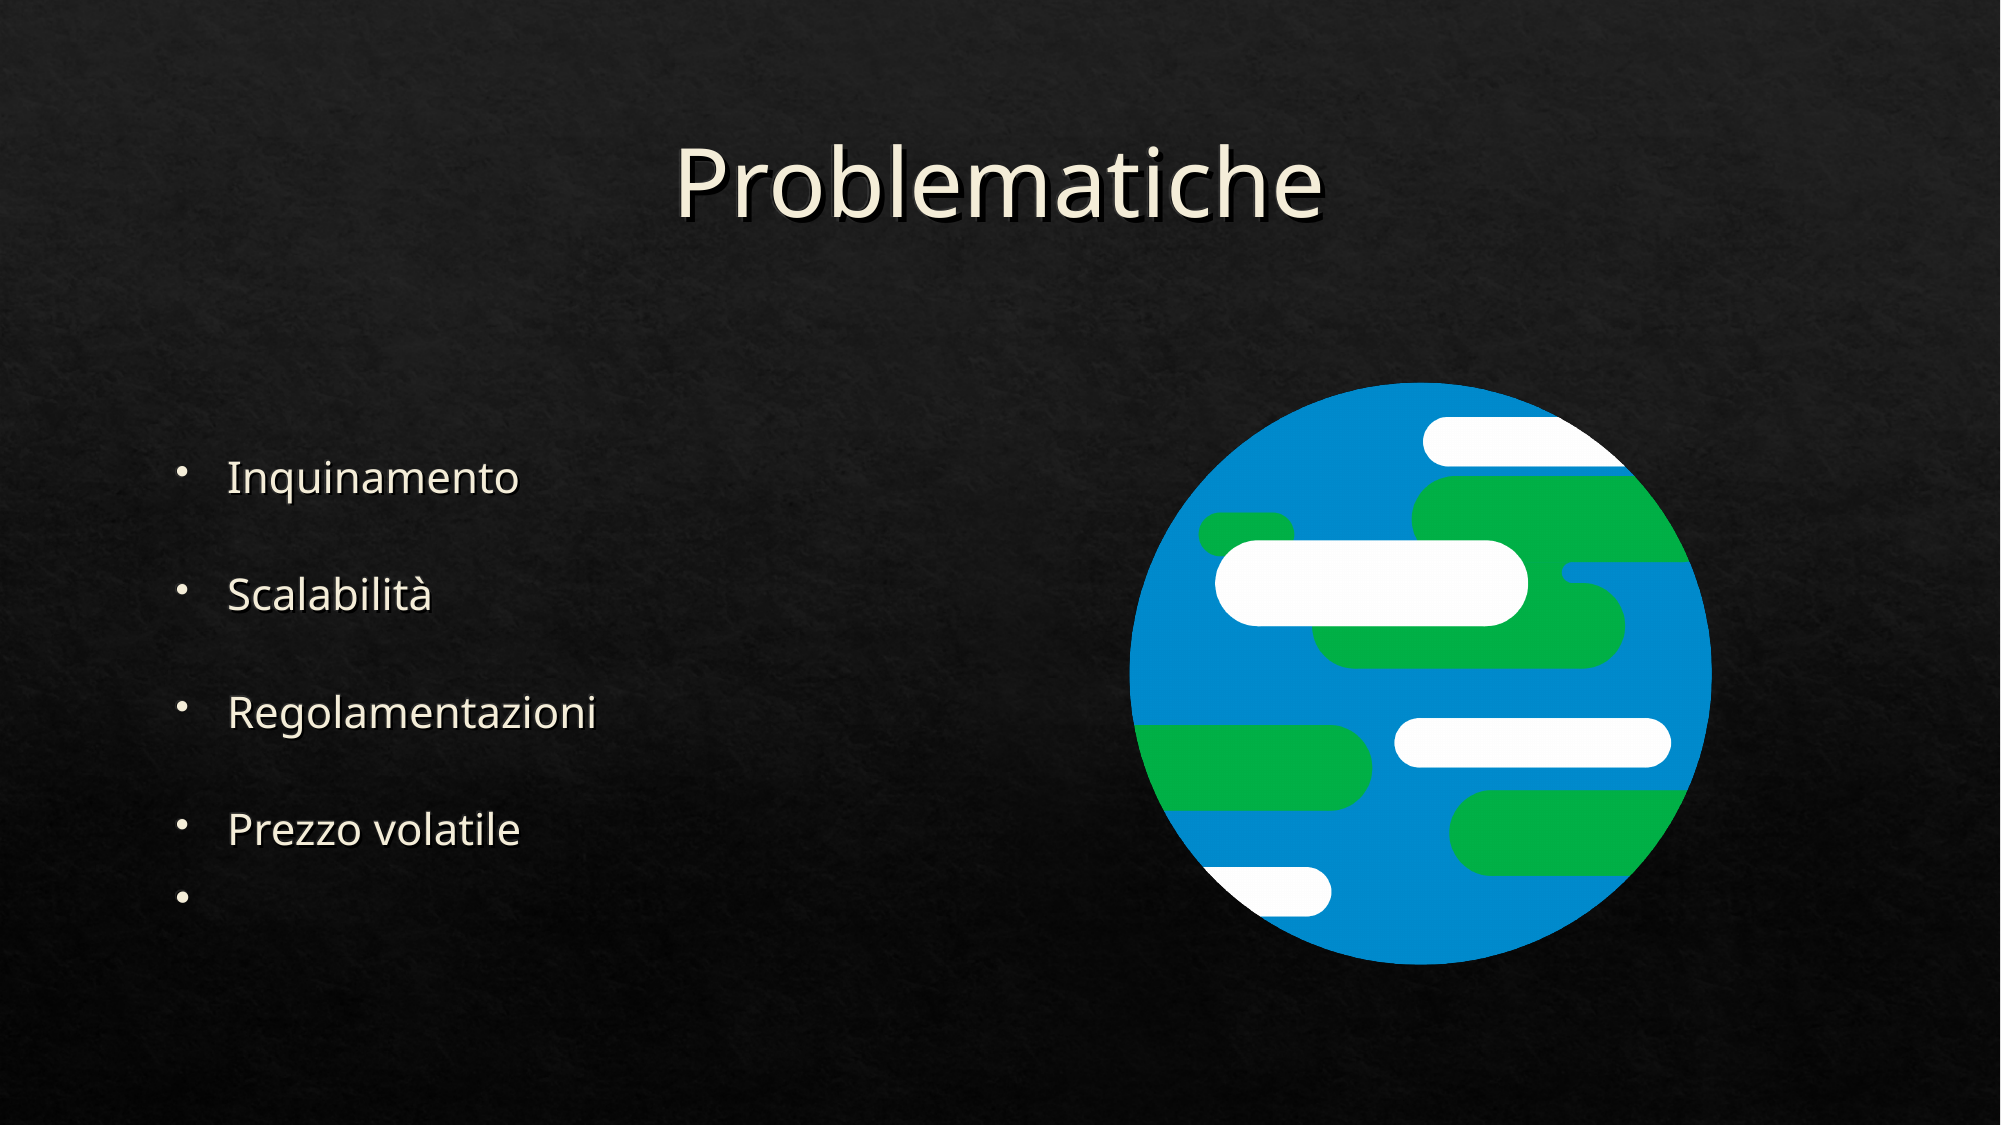

# Problematiche
Inquinamento
Scalabilità
Regolamentazioni
Prezzo volatile